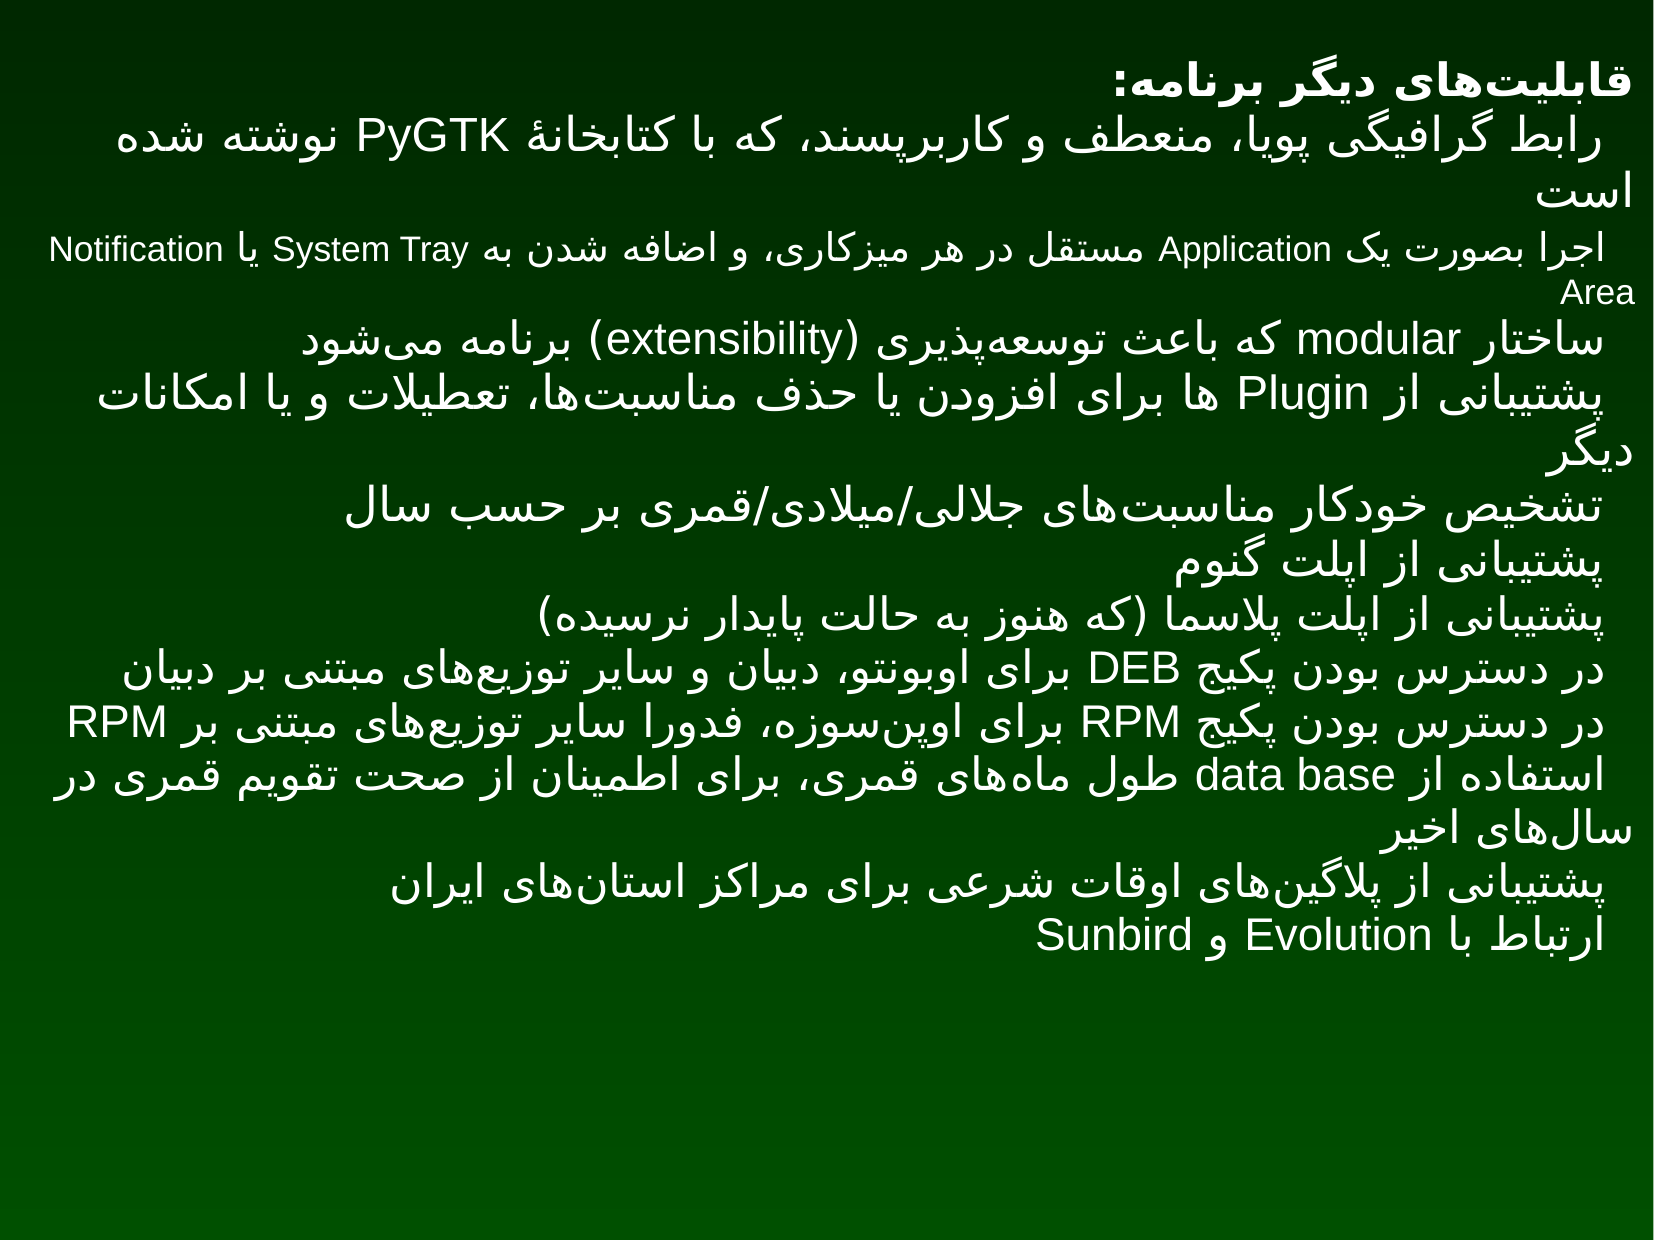

قابلیت‌های دیگر برنامه:
 رابط گرافیگی پویا، منعطف و کاربرپسند، که با کتابخانهٔ PyGTK نوشته شده است
 اجرا بصورت یک Application مستقل در هر میزکاری، و اضافه شدن به System Tray یا Notification Area
 ساختار modular که باعث توسعه‌پذیری (extensibility) برنامه می‌شود
 پشتیبانی از Plugin ها برای افزودن یا حذف مناسبت‌ها، تعطیلات و یا امکانات دیگر
 تشخیص خودکار مناسبت‌های جلالی/میلادی/قمری بر حسب سال
 پشتیبانی از اپلت گنوم
 پشتیبانی از اپلت پلاسما (که هنوز به حالت پایدار نرسیده)
 در دسترس بودن پکیج DEB برای اوبونتو، دبیان و سایر توزیع‌های مبتنی بر دبیان
 در دسترس بودن پکیج RPM برای اوپن‌سوزه، فدورا سایر توزیع‌های مبتنی بر RPM
 استفاده از data base طول ماه‌های قمری، برای اطمینان از صحت تقویم قمری در سال‌های اخیر
 پشتیبانی از پلاگین‌های اوقات شرعی برای مراکز استان‌های ایران
 ارتباط با Evolution و Sunbird